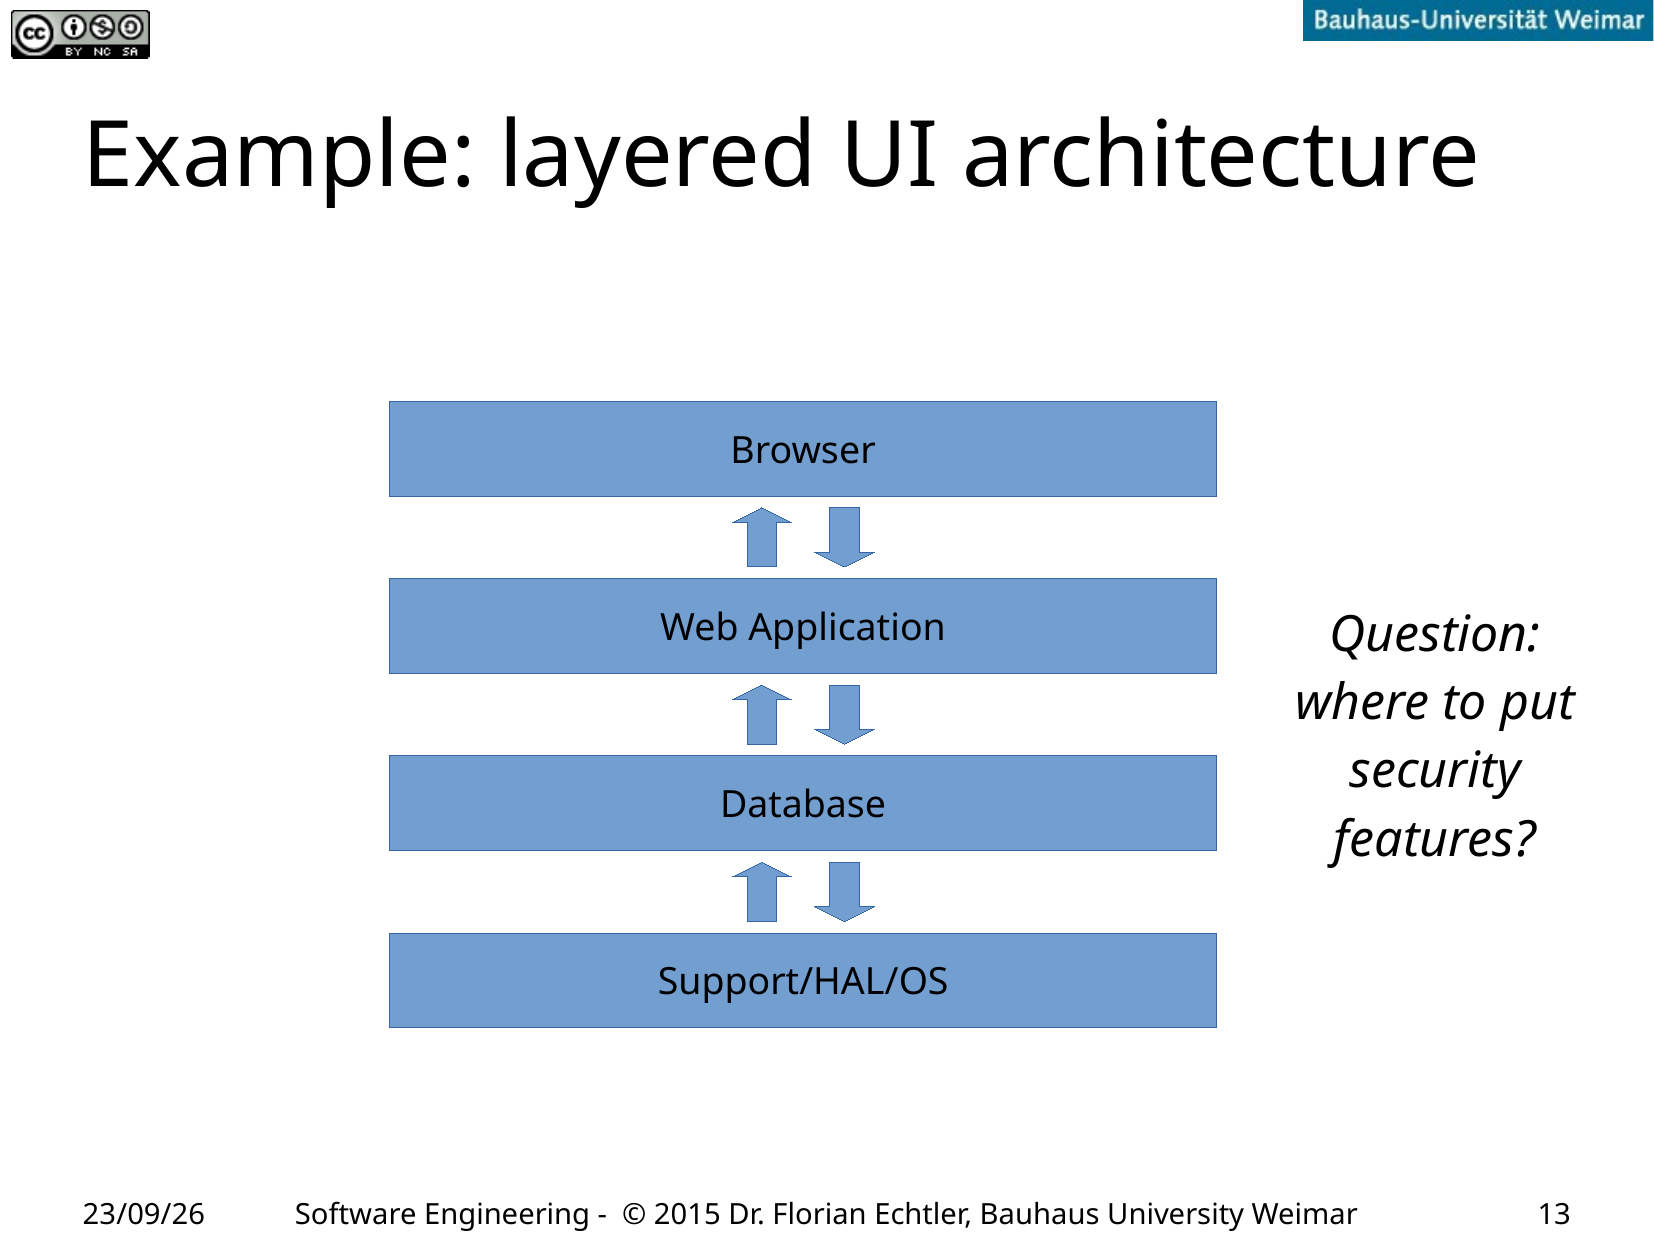

# Example: layered UI architecture
Browser
Web Application
Question: where to put security features?
Database
Support/HAL/OS
Software Engineering - © 2015 Dr. Florian Echtler, Bauhaus University Weimar
13